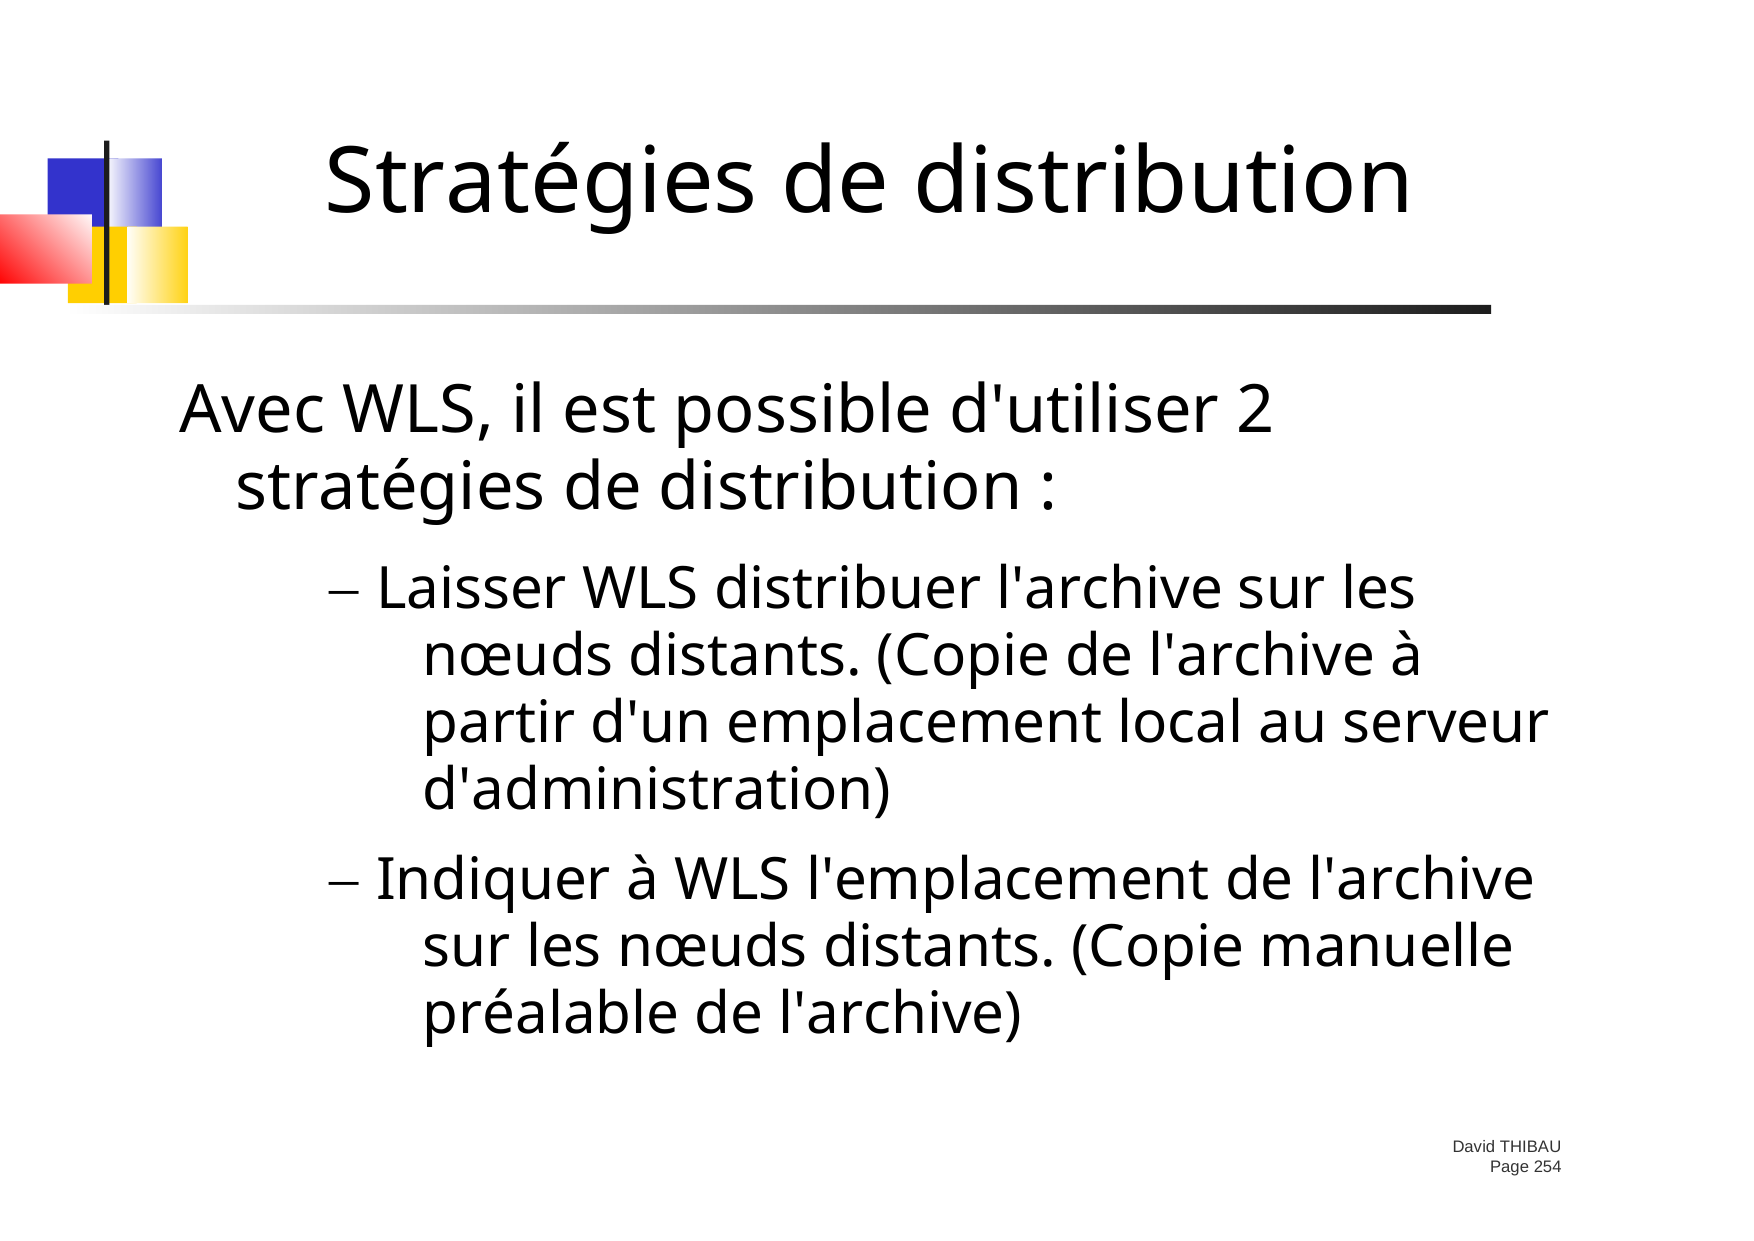

# Stratégies de distribution
Avec WLS, il est possible d'utiliser 2 stratégies de distribution :
Laisser WLS distribuer l'archive sur les nœuds distants. (Copie de l'archive à partir d'un emplacement local au serveur d'administration)
Indiquer à WLS l'emplacement de l'archive sur les nœuds distants. (Copie manuelle préalable de l'archive)